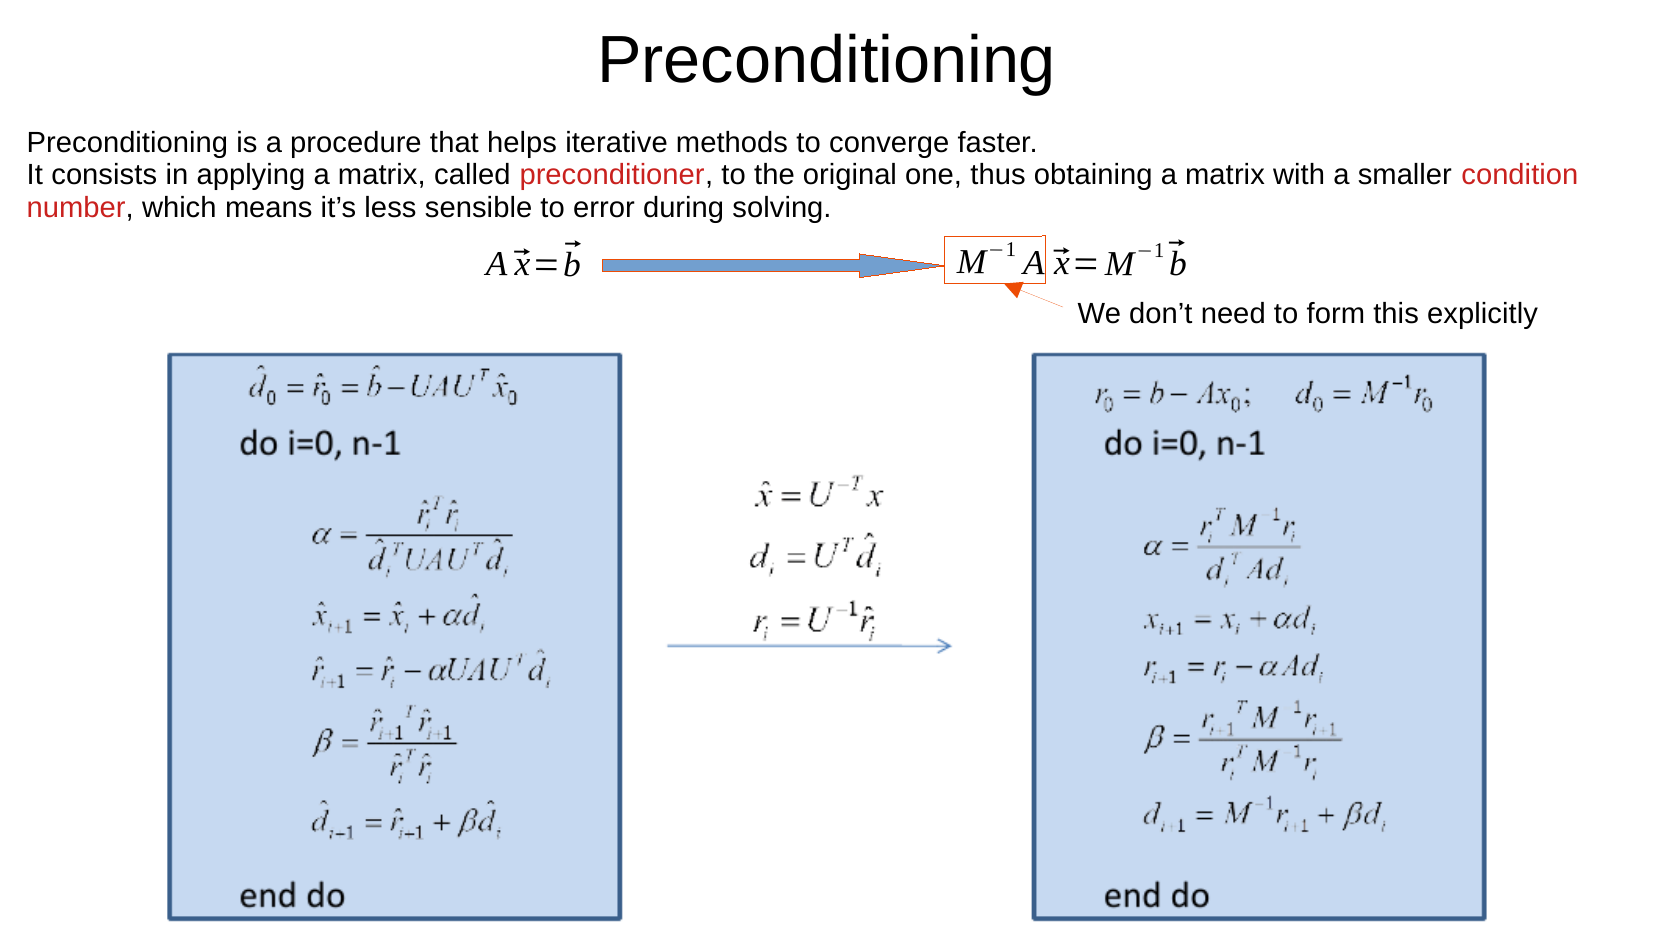

# Preconditioning
Preconditioning is a procedure that helps iterative methods to converge faster.
It consists in applying a matrix, called preconditioner, to the original one, thus obtaining a matrix with a smaller condition number, which means it’s less sensible to error during solving.
We don’t need to form this explicitly